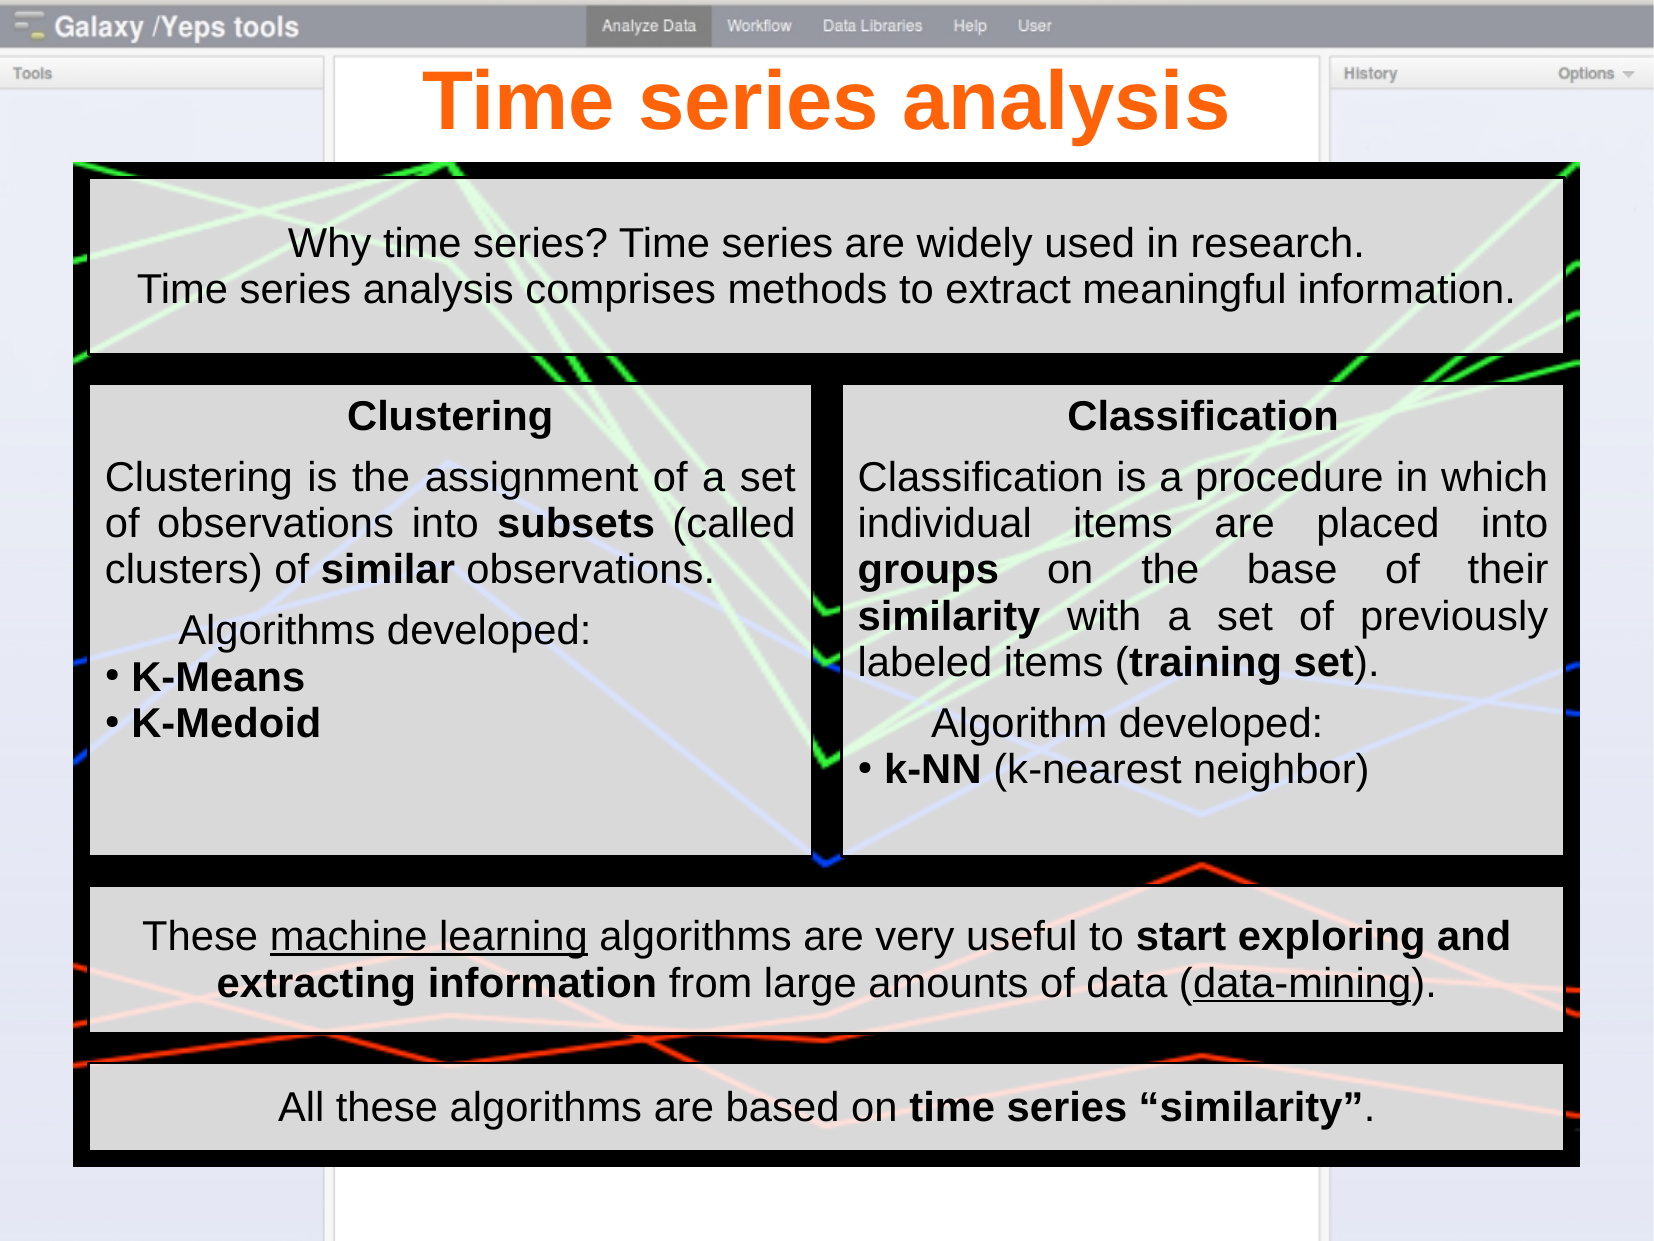

# Time series analysis
Why time series? Time series are widely used in research.
Time series analysis comprises methods to extract meaningful information.
Clustering
Clustering is the assignment of a set of observations into subsets (called clusters) of similar observations.
	Algorithms developed:
 K-Means
 K-Medoid
Classification
Classification is a procedure in which individual items are placed into groups on the base of their similarity with a set of previously labeled items (training set).
	Algorithm developed:
 k-NN (k-nearest neighbor)
These machine learning algorithms are very useful to start exploring and extracting information from large amounts of data (data-mining).
All these algorithms are based on time series “similarity”.